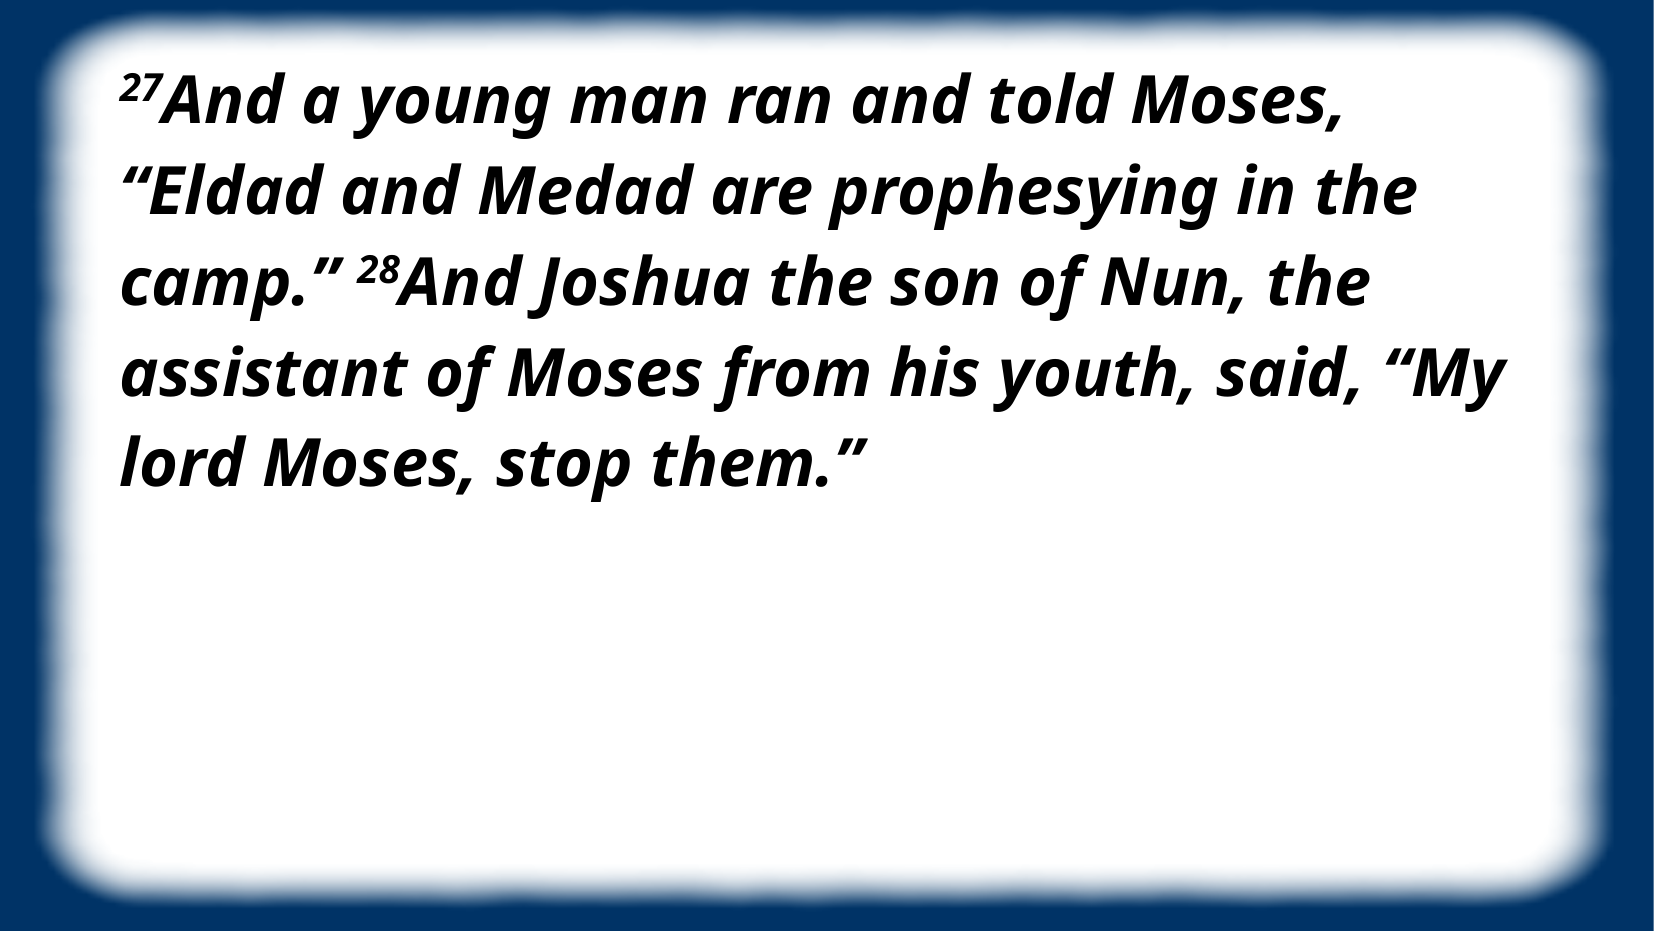

27And a young man ran and told Moses, “Eldad and Medad are prophesying in the camp.” 28And Joshua the son of Nun, the assistant of Moses from his youth, said, “My lord Moses, stop them.”